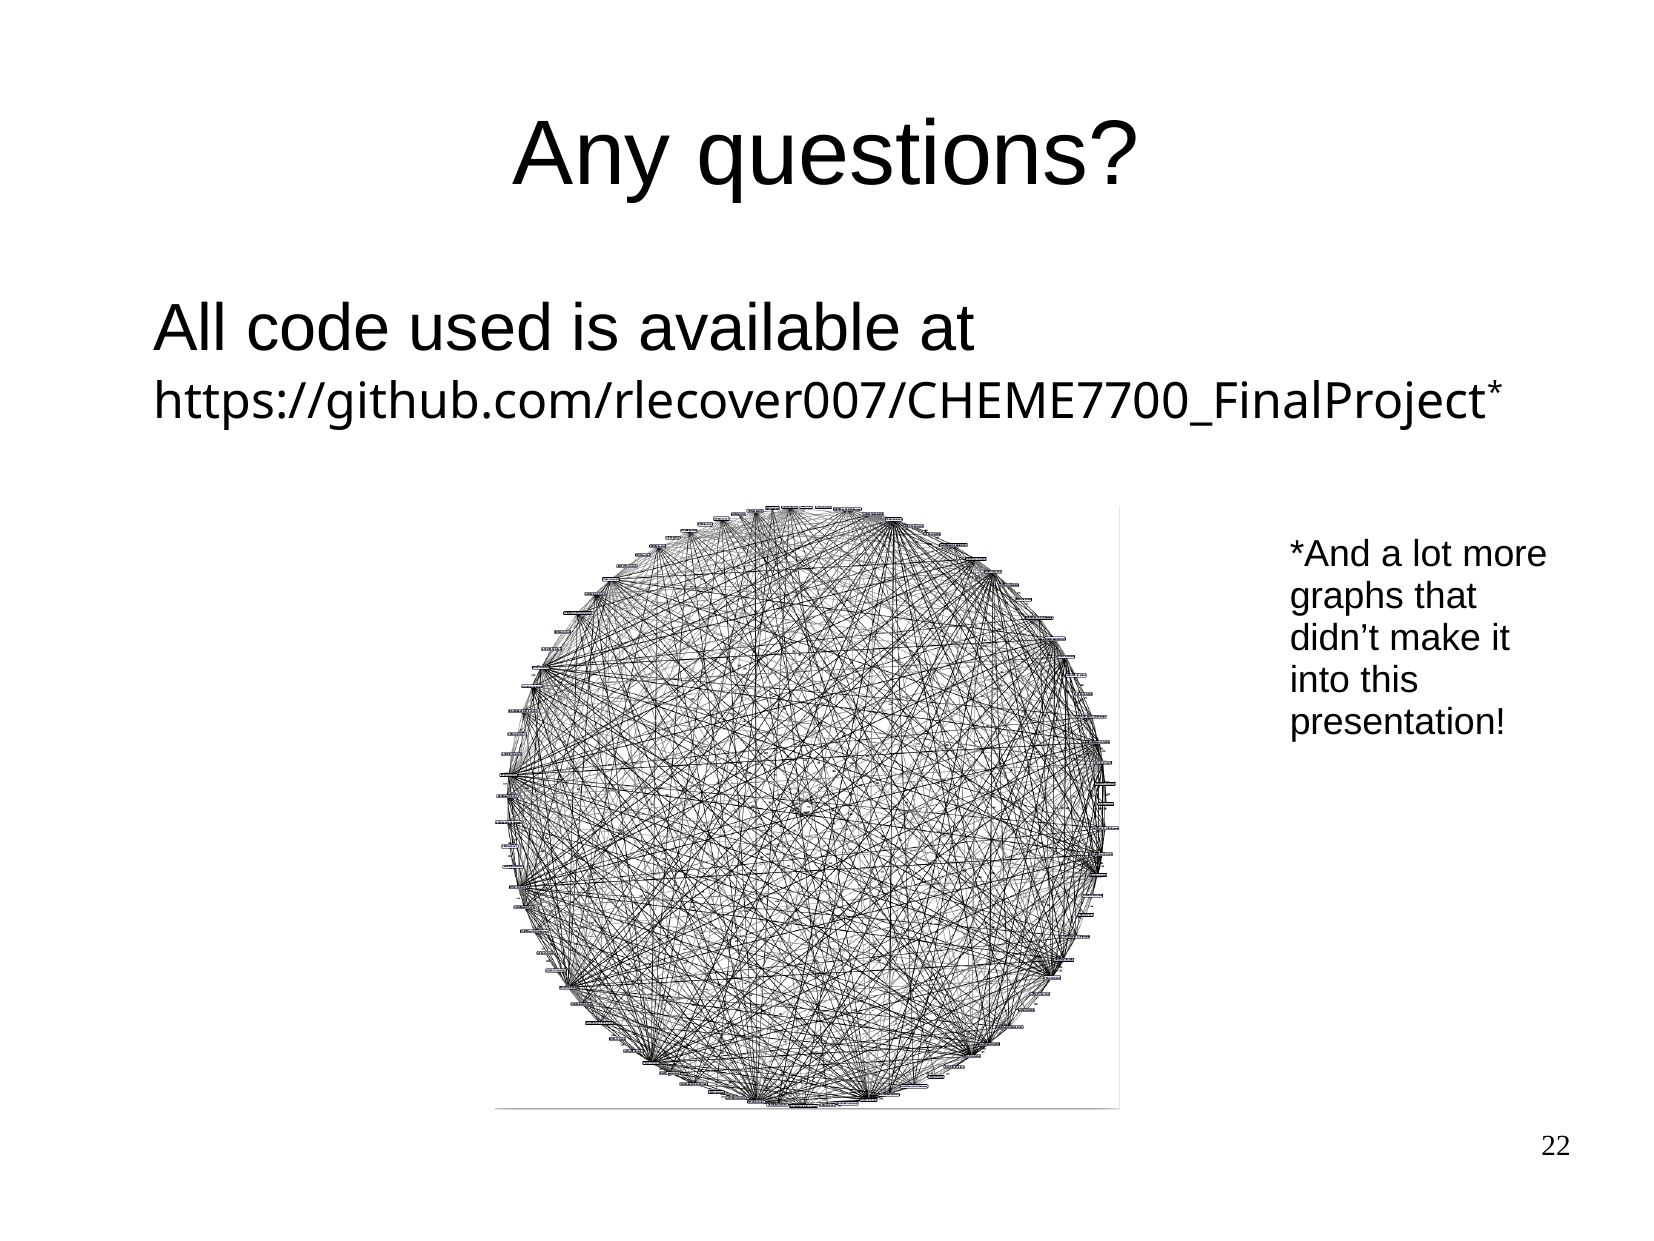

# Any questions?
All code used is available at https://github.com/rlecover007/CHEME7700_FinalProject*
*And a lot more graphs that didn’t make it into this presentation!
22